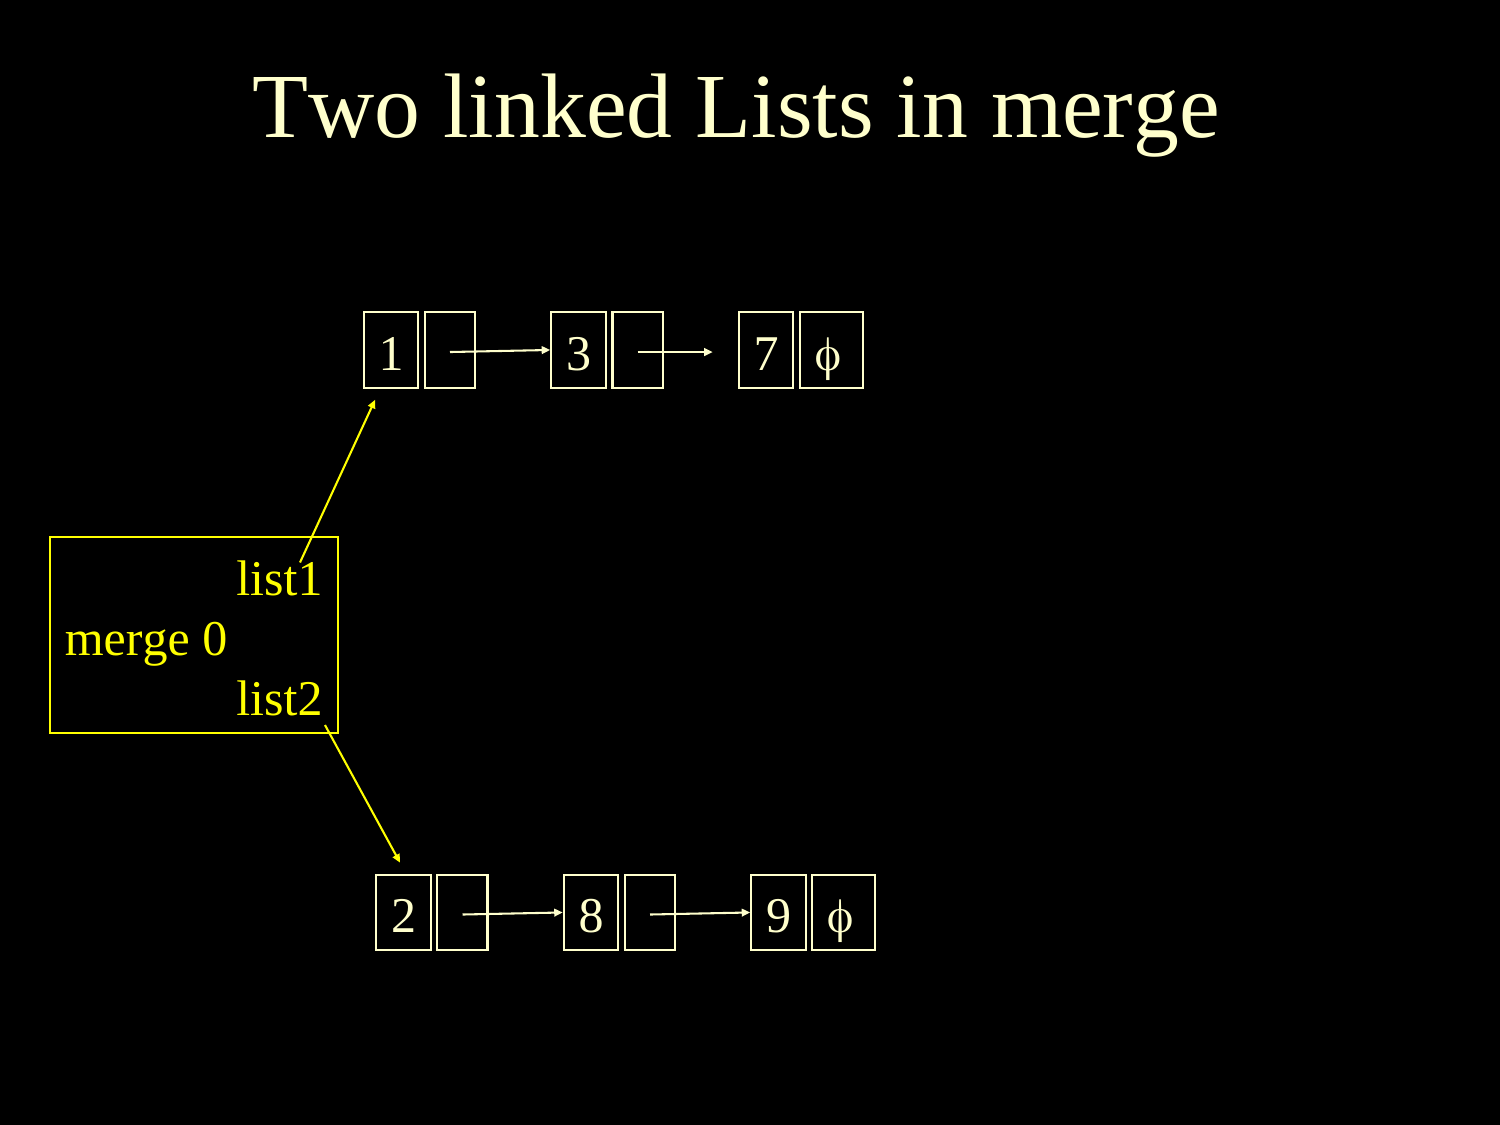

# Two linked Lists in merge
1
3
7

list1
merge 0
list2
2
8
9
